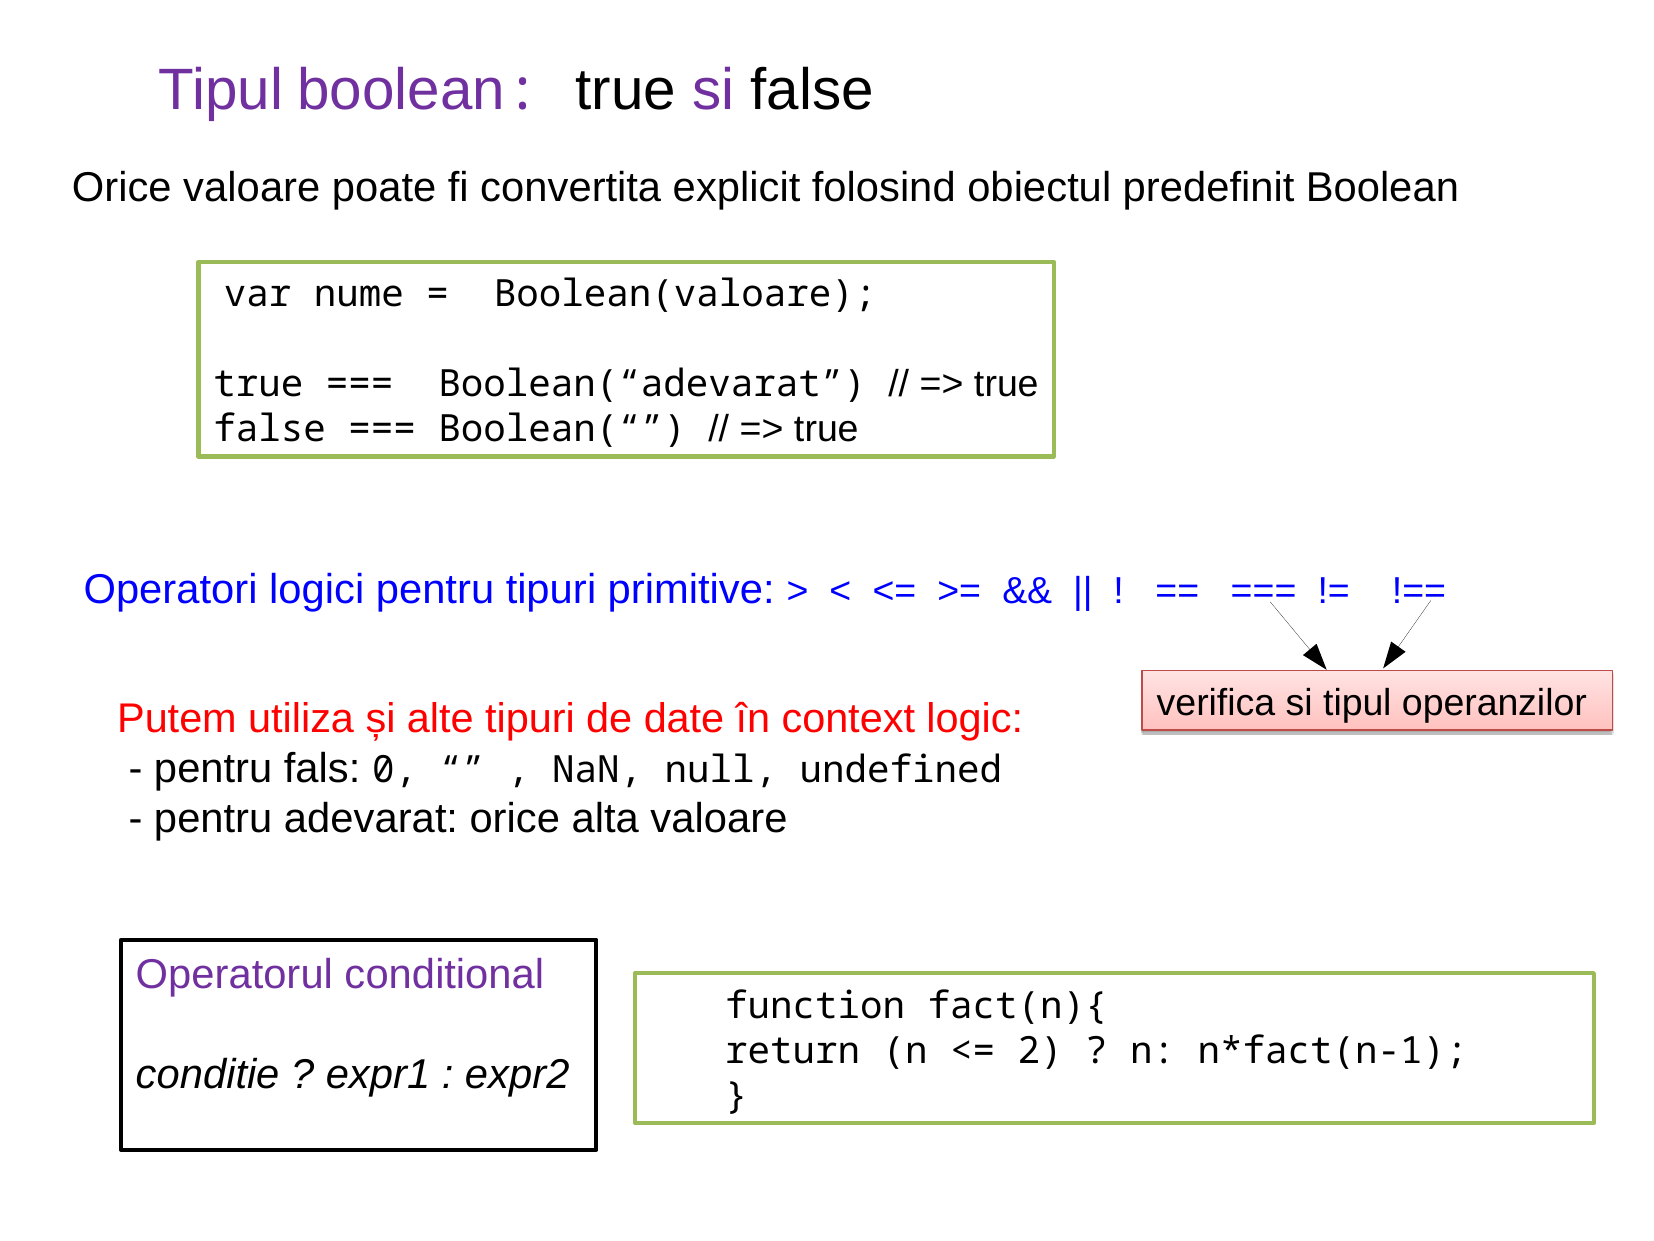

Tipul boolean: true si false
Orice valoare poate fi convertita explicit folosind obiectul predefinit Boolean
 var nume = Boolean(valoare);
true === Boolean(“adevarat”) // => true
false === Boolean(“”) // => true
Operatori logici pentru tipuri primitive: > < <= >= && || ! == === != !==
verifica si tipul operanzilor
Putem utiliza și alte tipuri de date în context logic:
 - pentru fals: 0, “” , NaN, null, undefined
 - pentru adevarat: orice alta valoare
Operatorul conditional
conditie ? expr1 : expr2
function fact(n){
return (n <= 2) ? n: n*fact(n-1);
}